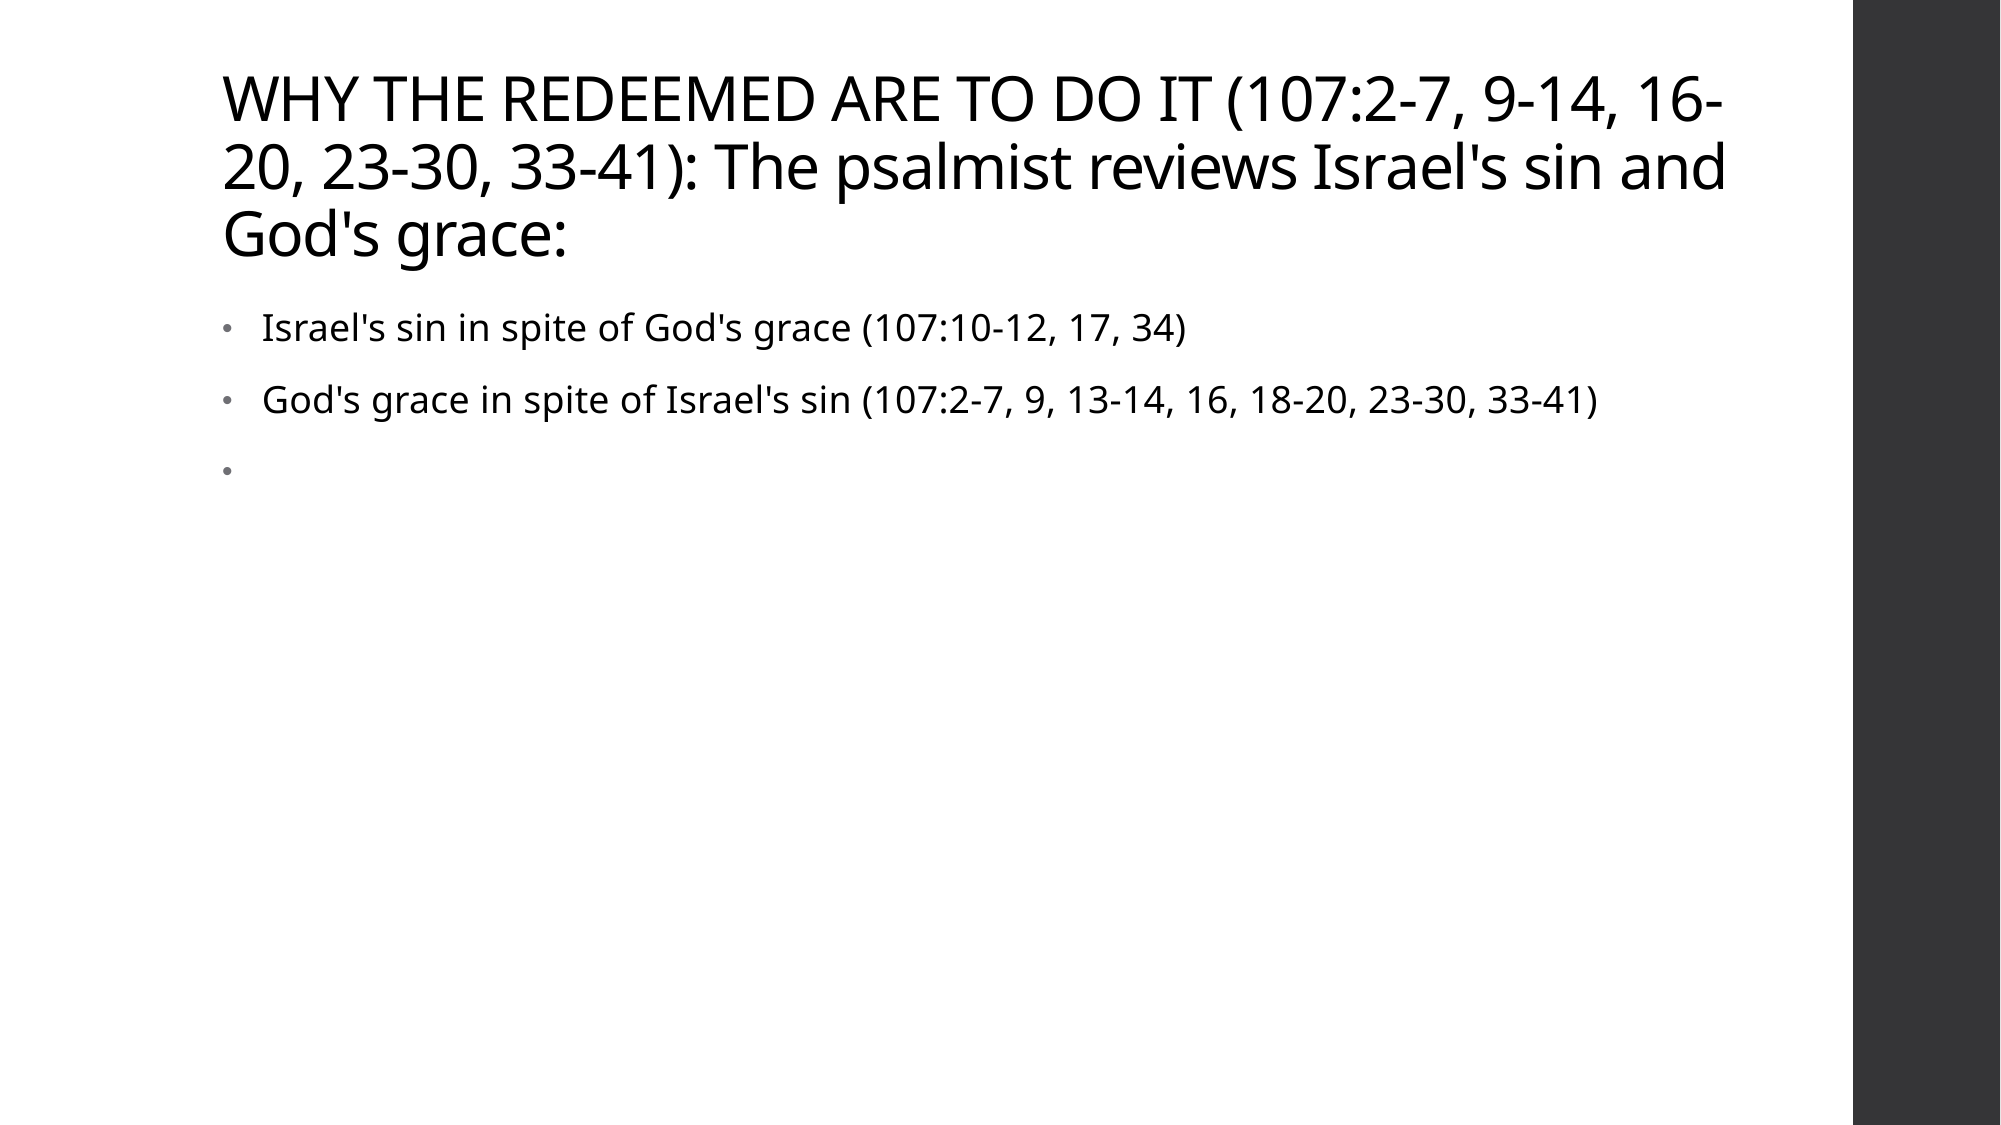

# WHY THE REDEEMED ARE TO DO IT (107:2-7, 9-14, 16-20, 23-30, 33-41): The psalmist reviews Israel's sin and God's grace:
 Israel's sin in spite of God's grace (107:10-12, 17, 34)
 God's grace in spite of Israel's sin (107:2-7, 9, 13-14, 16, 18-20, 23-30, 33-41)